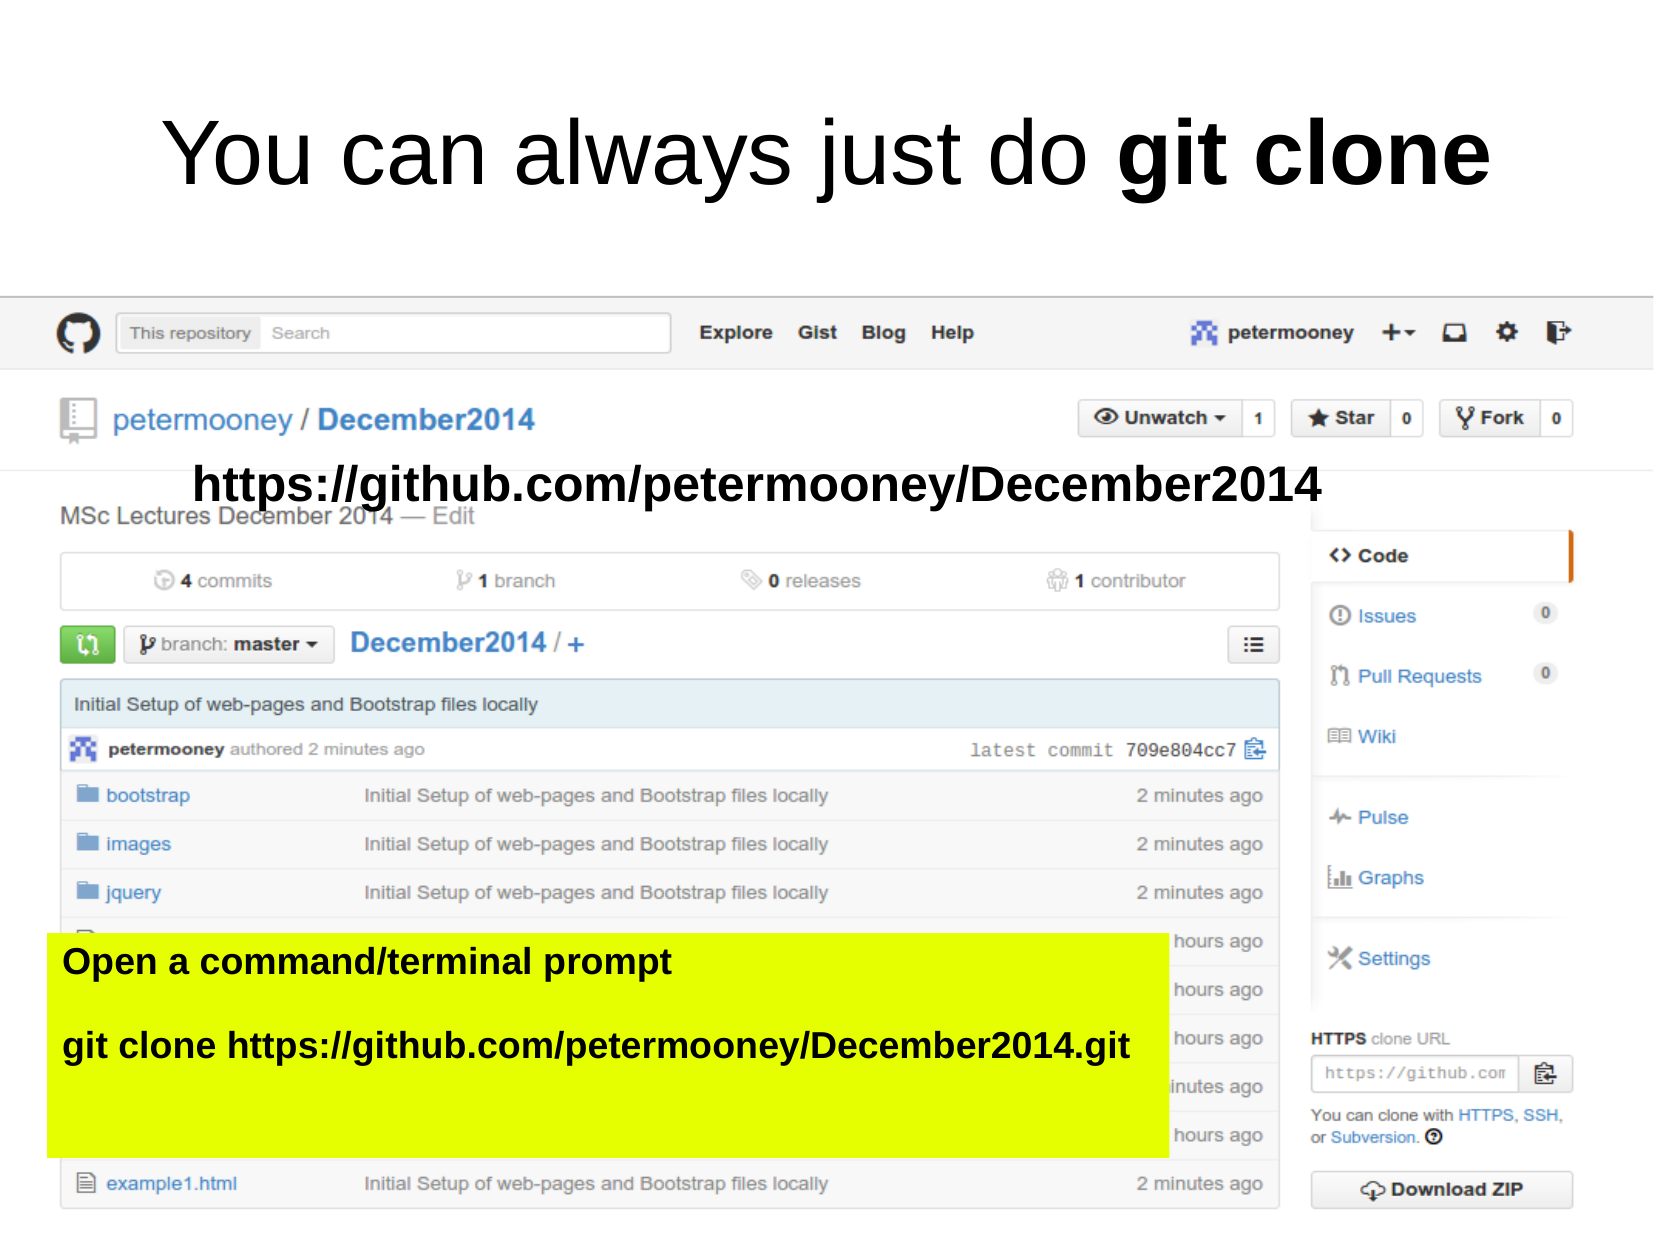

# You can always just do git clone
https://github.com/petermooney/December2014
Open a command/terminal prompt
git clone https://github.com/petermooney/December2014.git